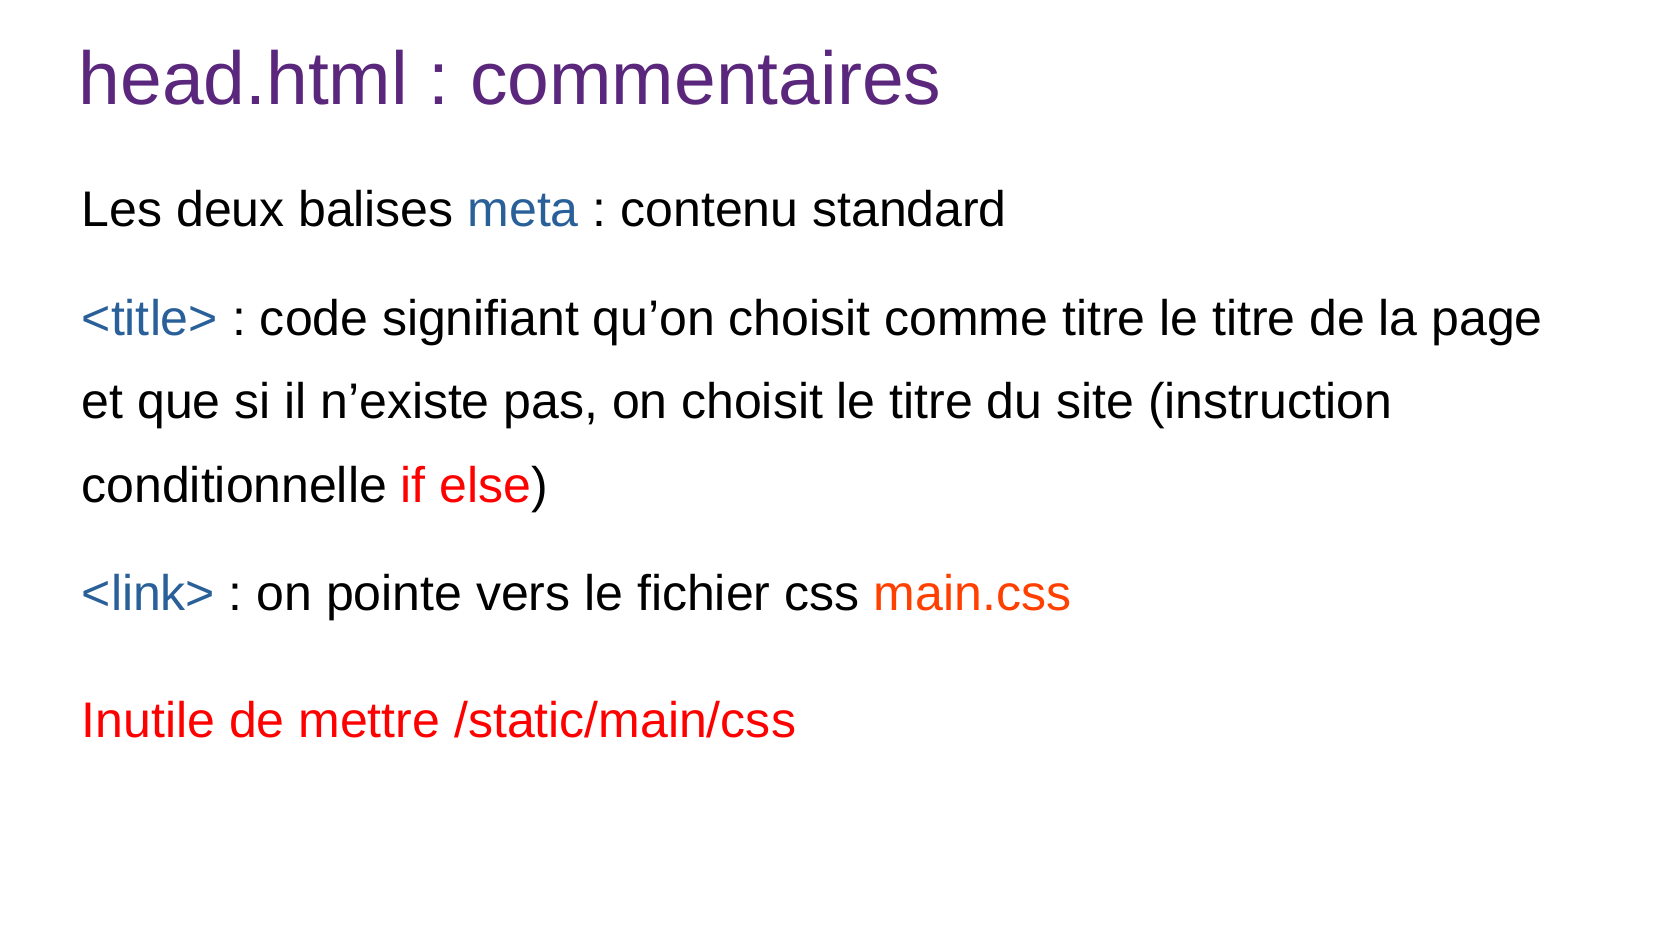

# head.html : commentaires
Les deux balises meta : contenu standard
<title> : code signifiant qu’on choisit comme titre le titre de la page et que si il n’existe pas, on choisit le titre du site (instruction conditionnelle if else)
<link> : on pointe vers le fichier css main.css
Inutile de mettre /static/main/css